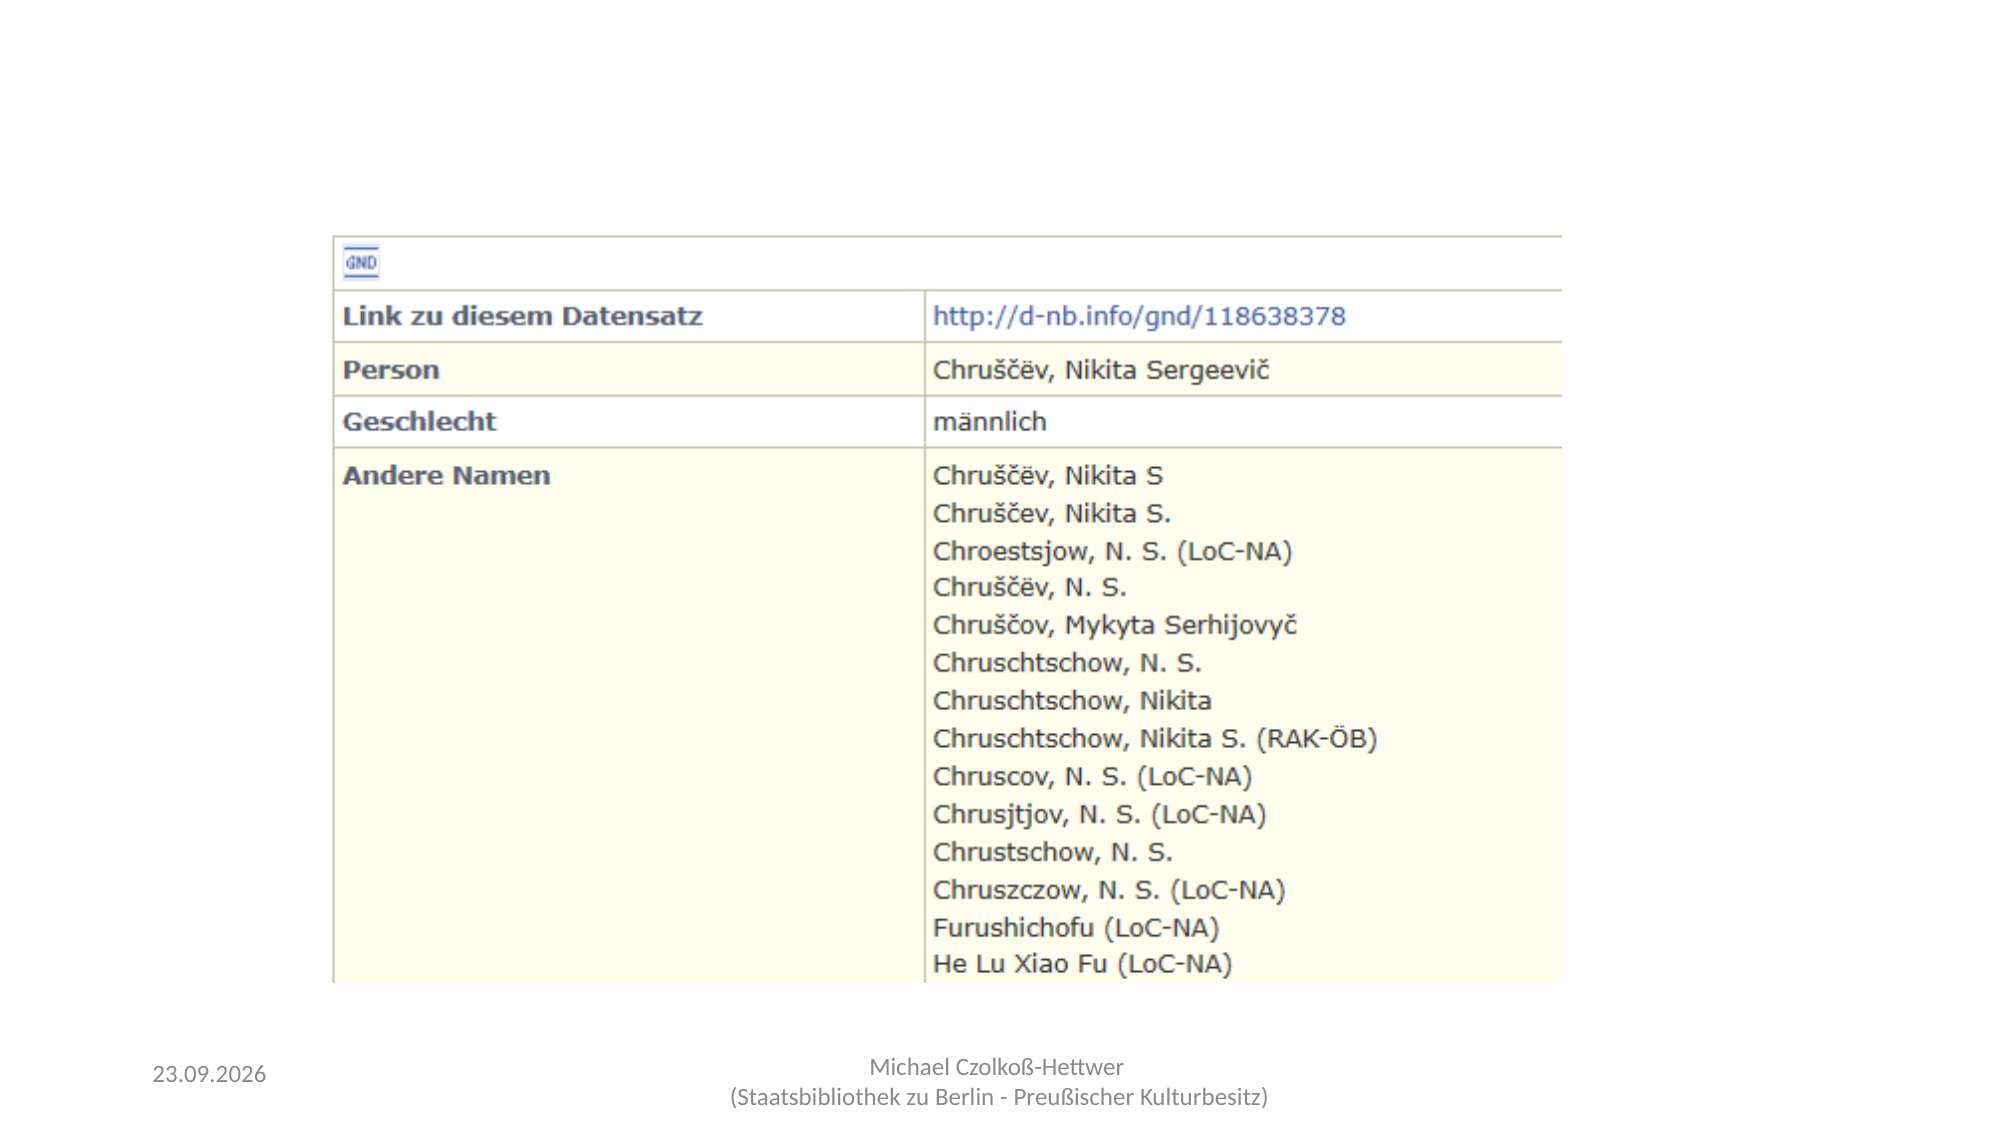

# III. Basiswissen – Persistente Identifikatoren / Normdaten
Michael Czolkoß-Hettwer
(Staatsbibliothek zu Berlin - Preußischer Kulturbesitz)